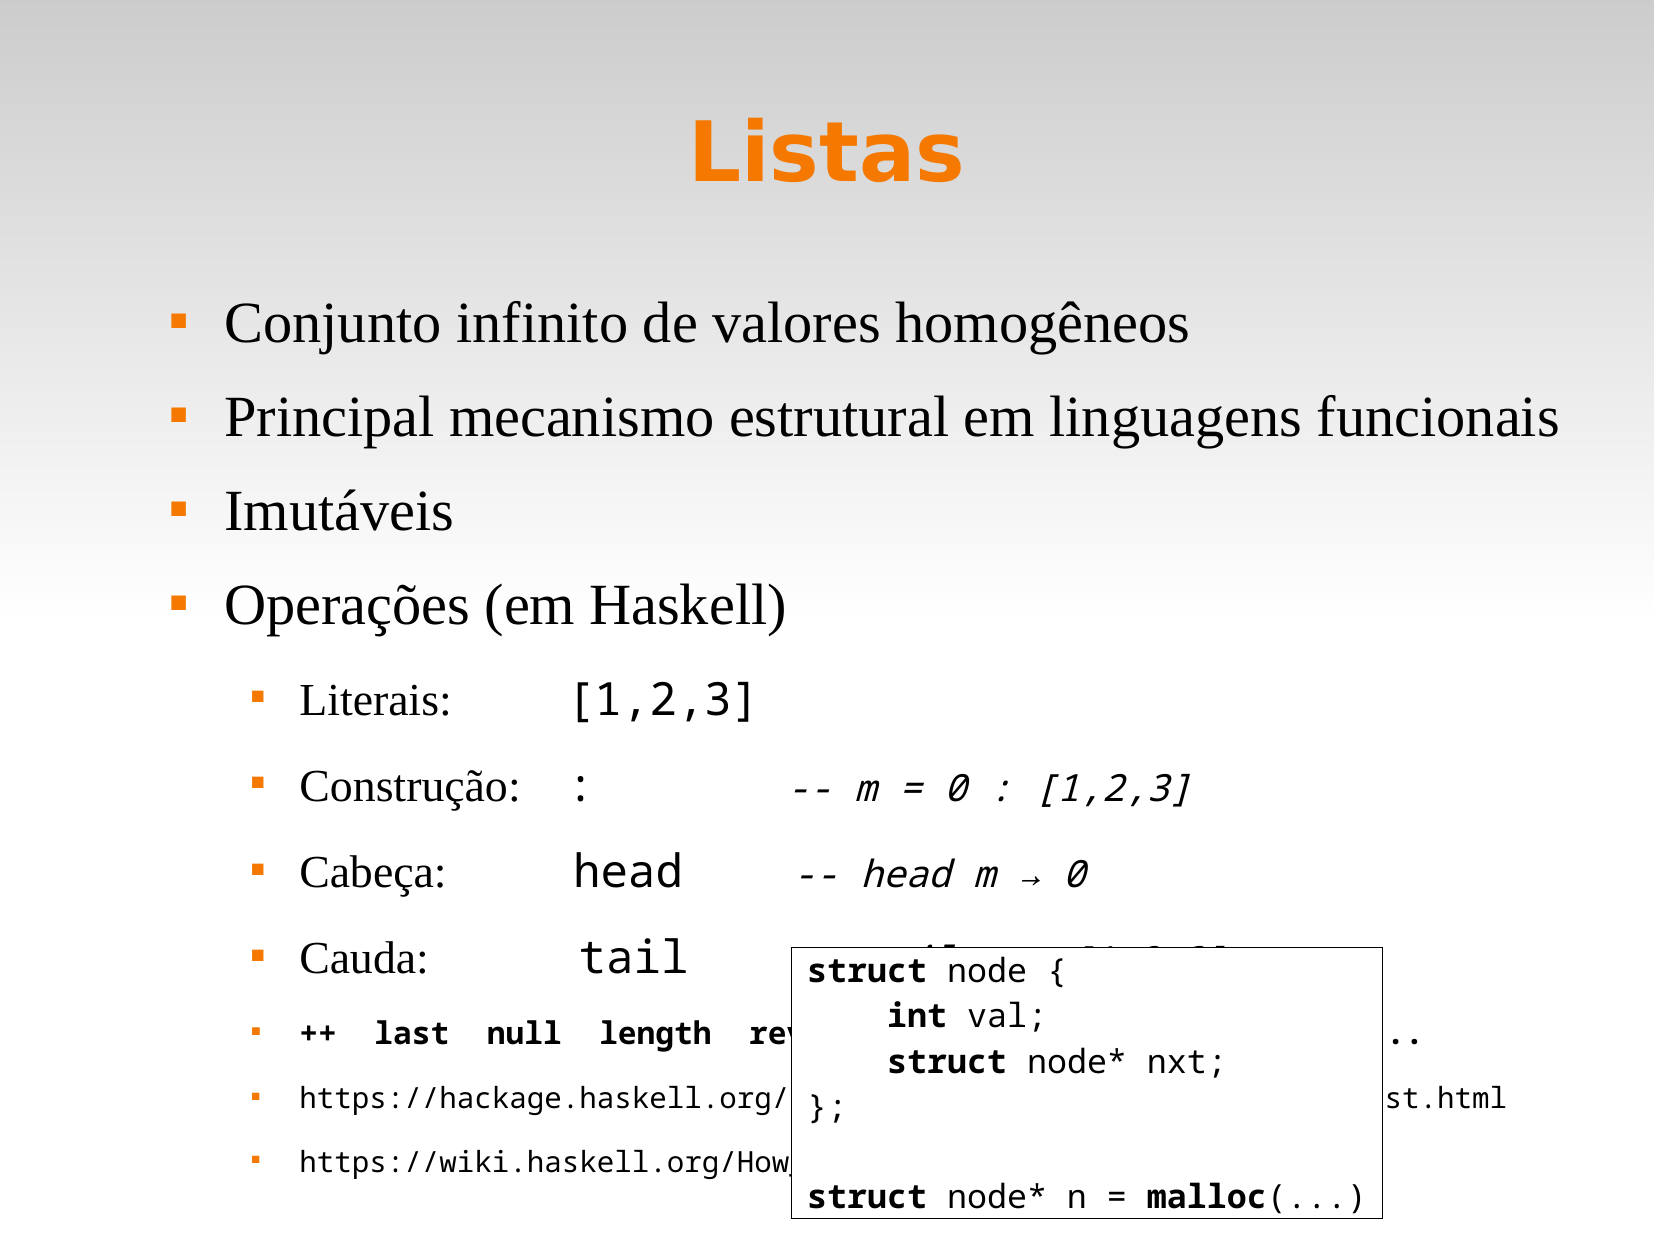

# Listas
Conjunto infinito de valores homogêneos
Principal mecanismo estrutural em linguagens funcionais
Imutáveis
Operações (em Haskell)
Literais: [1,2,3]
Construção: : -- m = 0 : [1,2,3]
Cabeça: head -- head m → 0
Cauda: tail -- tail m → [1,2,3]
++ last null length reverse take drop elem sort ...
https://hackage.haskell.org/package/base-4.14.0.0/docs/Data-List.html
https://wiki.haskell.org/How_to_work_on_lists
struct node {
 int val;
 struct node* nxt;
};
struct node* n = malloc(...)